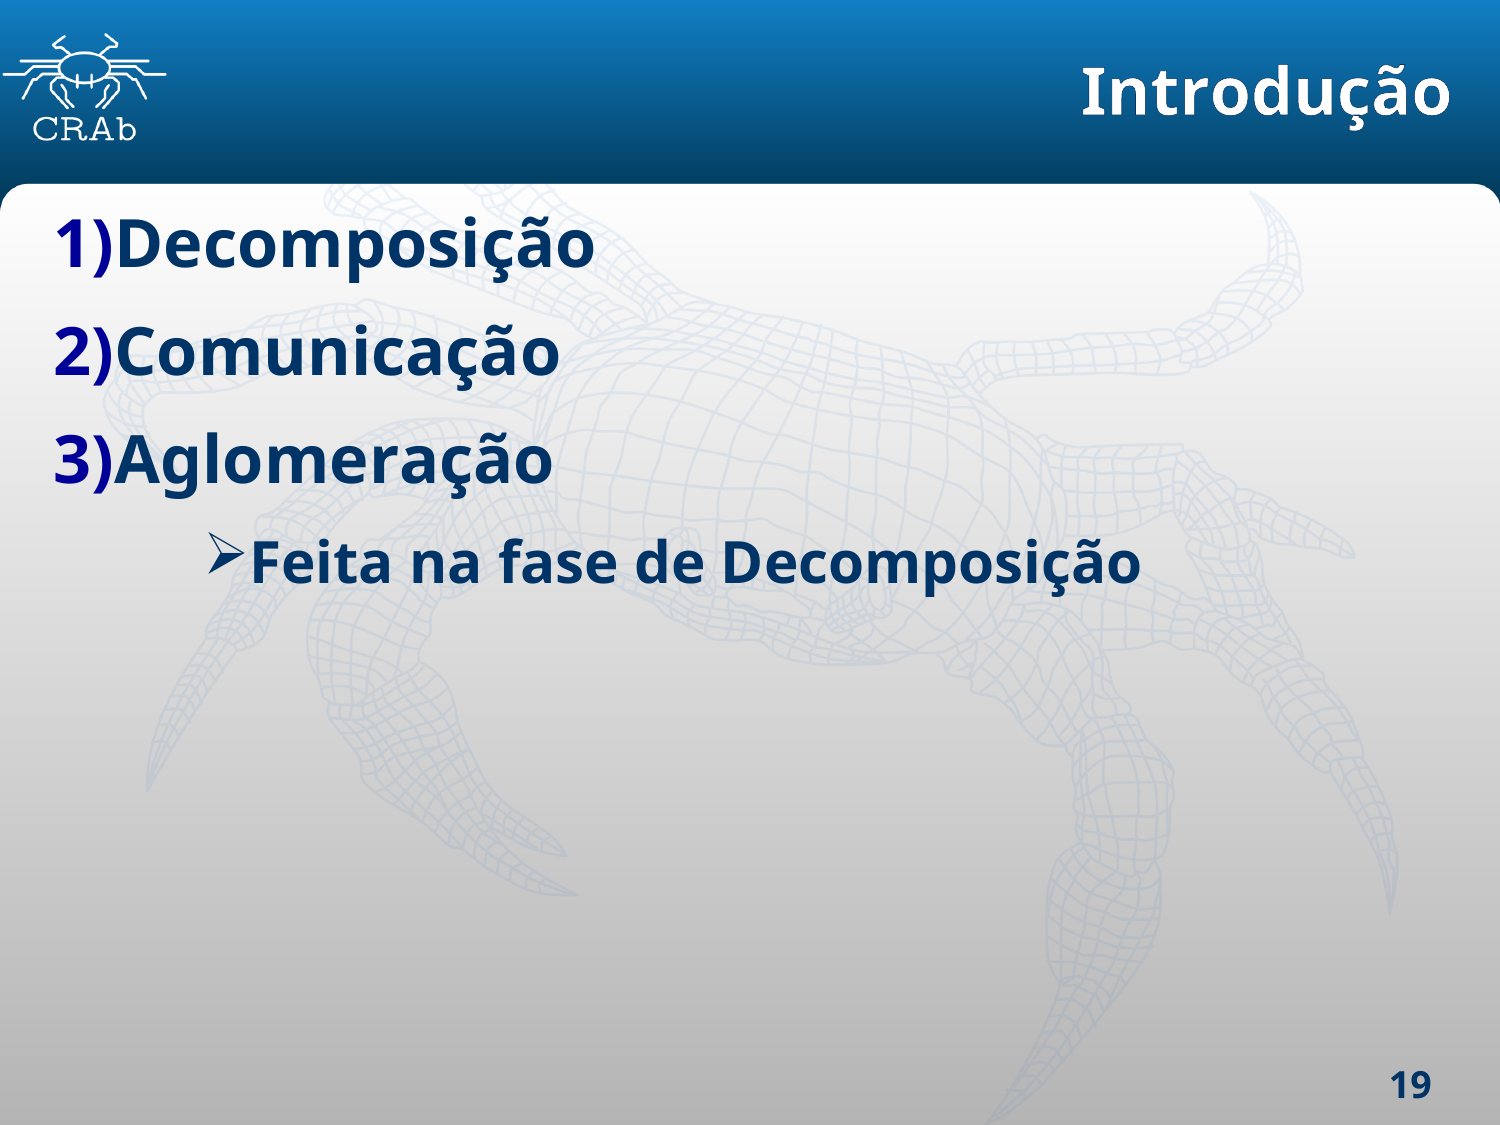

# Introdução
Decomposição
Comunicação
Aglomeração
Feita na fase de Decomposição